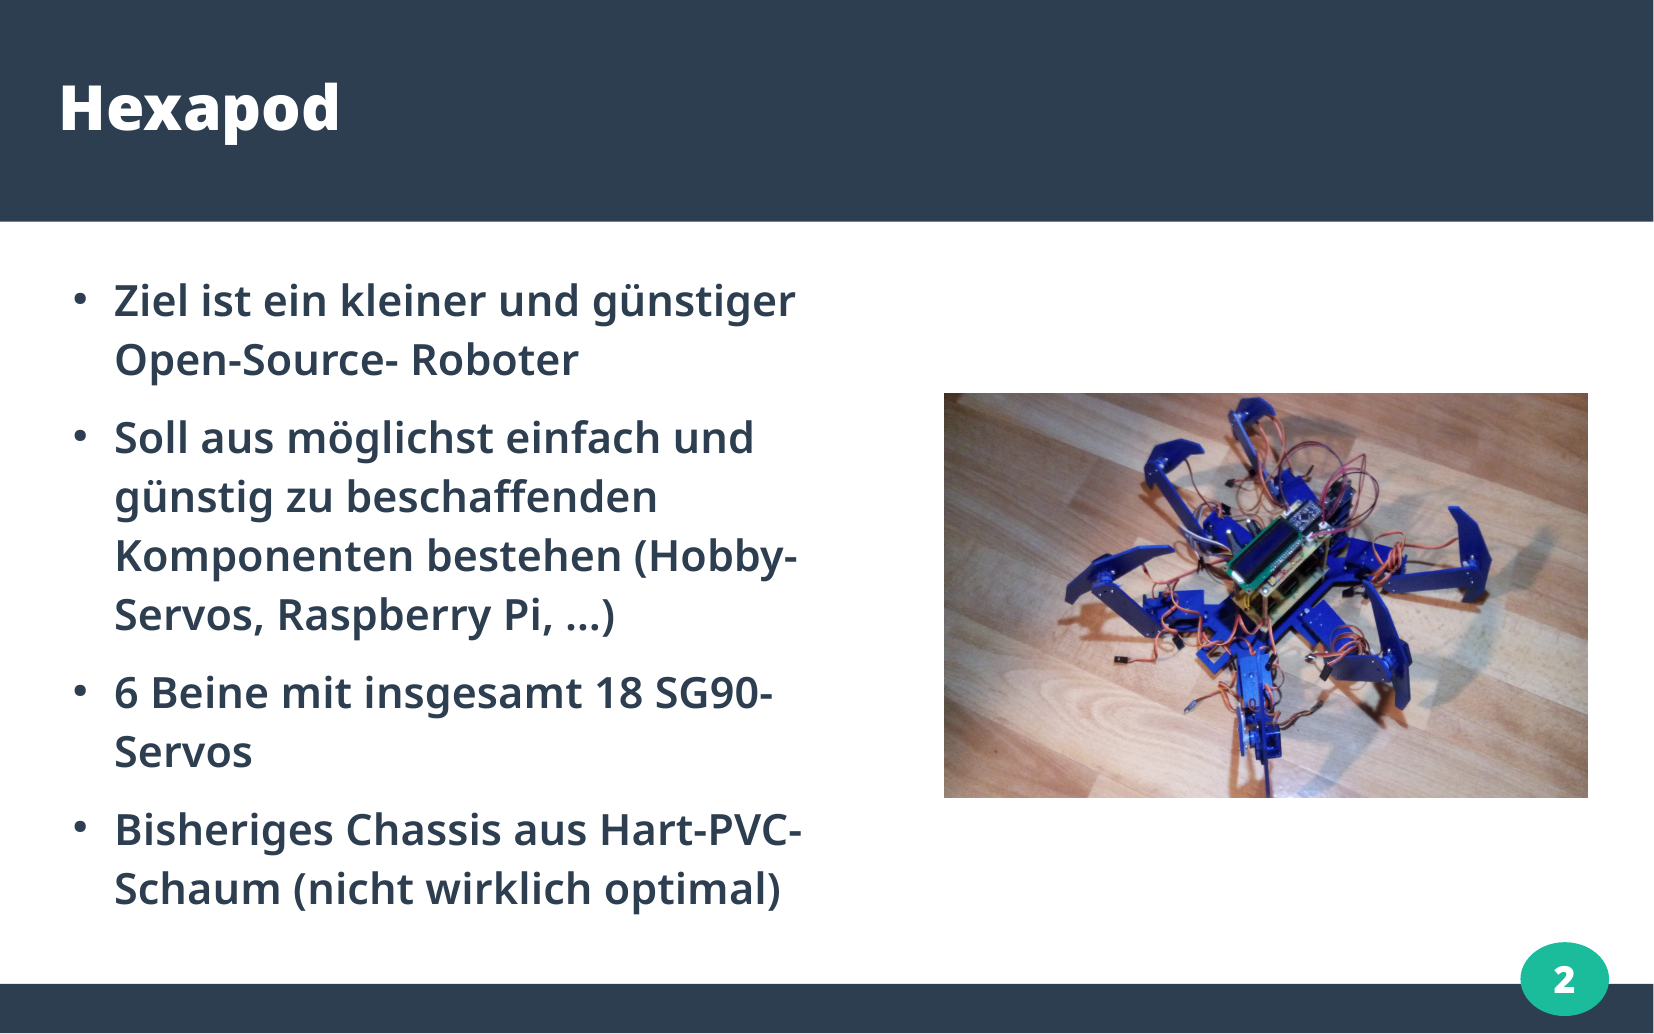

# Hexapod
Ziel ist ein kleiner und günstiger Open-Source- Roboter
Soll aus möglichst einfach und günstig zu beschaffenden Komponenten bestehen (Hobby-Servos, Raspberry Pi, …)
6 Beine mit insgesamt 18 SG90-Servos
Bisheriges Chassis aus Hart-PVC-Schaum (nicht wirklich optimal)
2